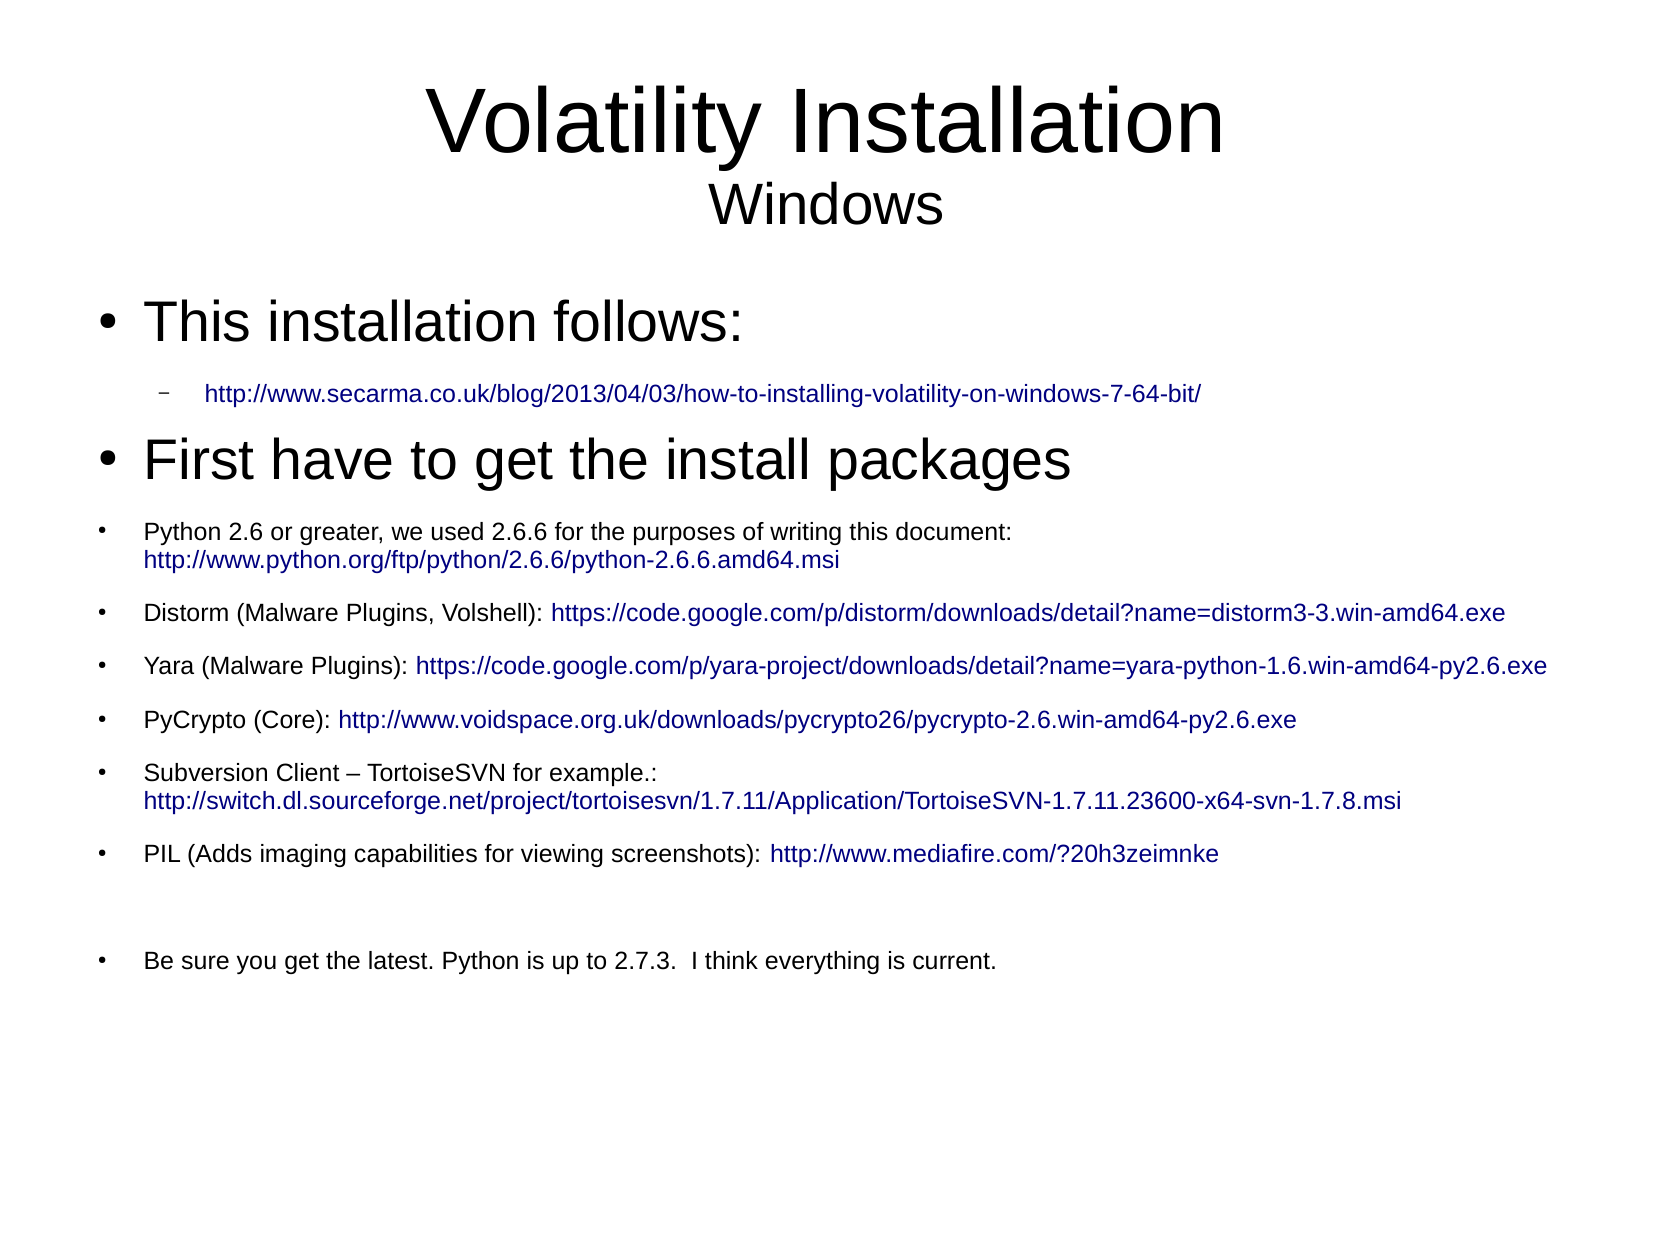

# Volatility Installation Windows
This installation follows:
http://www.secarma.co.uk/blog/2013/04/03/how-to-installing-volatility-on-windows-7-64-bit/
First have to get the install packages
Python 2.6 or greater, we used 2.6.6 for the purposes of writing this document: http://www.python.org/ftp/python/2.6.6/python-2.6.6.amd64.msi
Distorm (Malware Plugins, Volshell): https://code.google.com/p/distorm/downloads/detail?name=distorm3-3.win-amd64.exe
Yara (Malware Plugins): https://code.google.com/p/yara-project/downloads/detail?name=yara-python-1.6.win-amd64-py2.6.exe
PyCrypto (Core): http://www.voidspace.org.uk/downloads/pycrypto26/pycrypto-2.6.win-amd64-py2.6.exe
Subversion Client – TortoiseSVN for example.: http://switch.dl.sourceforge.net/project/tortoisesvn/1.7.11/Application/TortoiseSVN-1.7.11.23600-x64-svn-1.7.8.msi
PIL (Adds imaging capabilities for viewing screenshots): http://www.mediafire.com/?20h3zeimnke
Be sure you get the latest. Python is up to 2.7.3. I think everything is current.